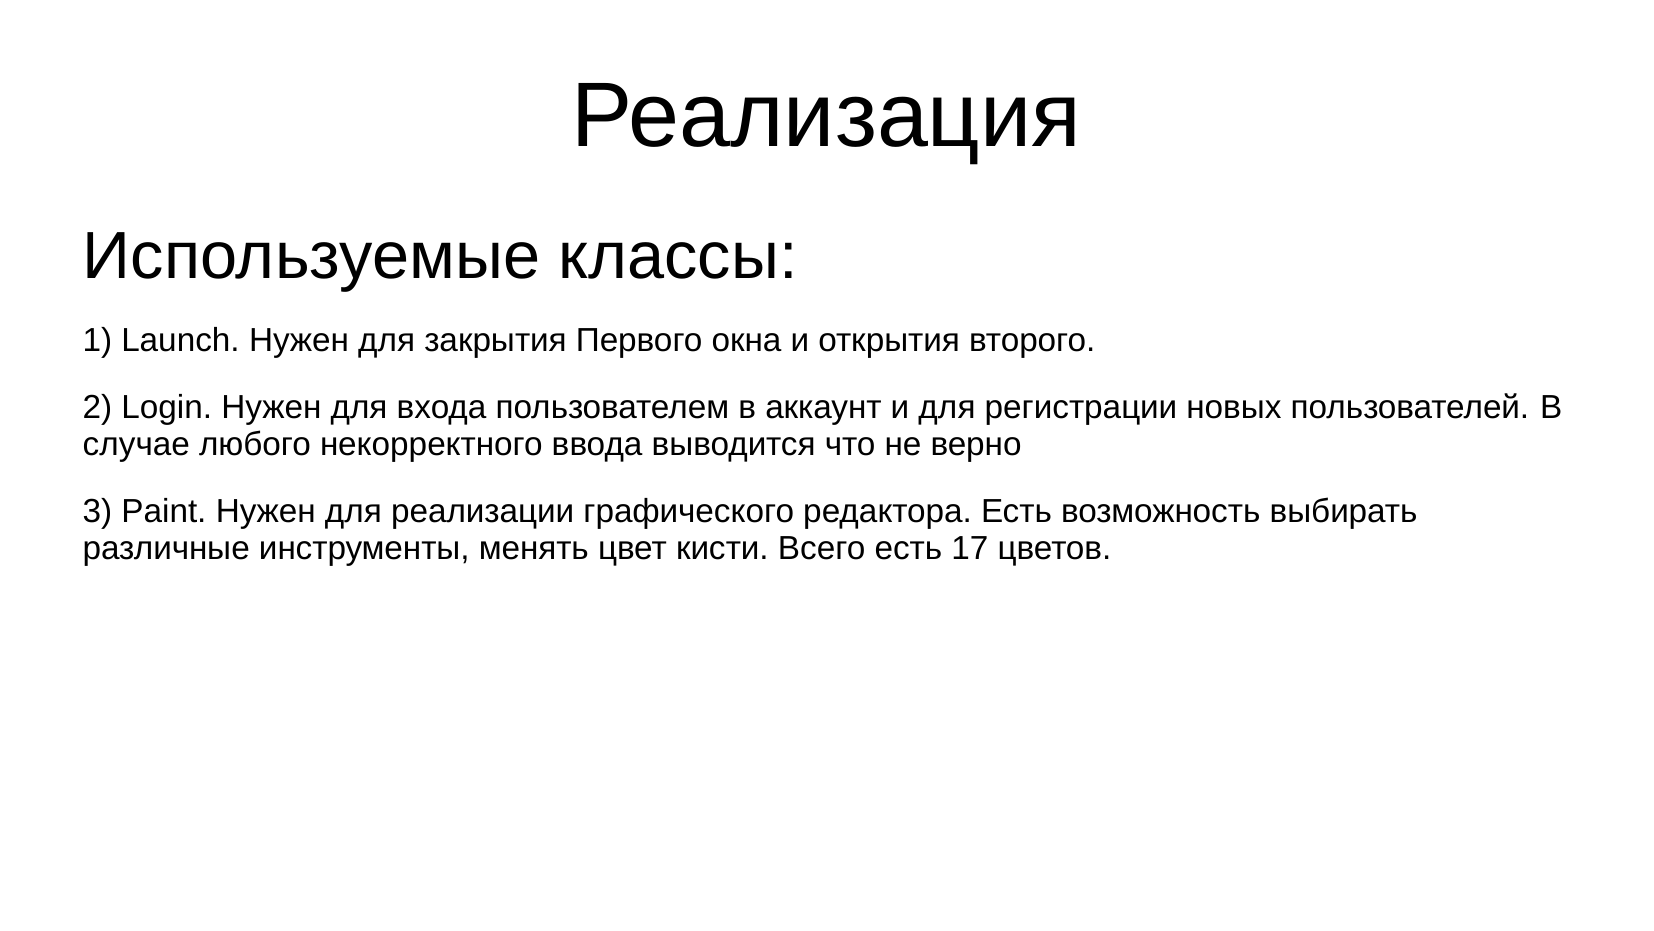

# Реализация
Используемые классы:
1) Launch. Нужен для закрытия Первого окна и открытия второго.
2) Login. Нужен для входа пользователем в аккаунт и для регистрации новых пользователей. В случае любого некорректного ввода выводится что не верно
3) Paint. Нужен для реализации графического редактора. Есть возможность выбирать различные инструменты, менять цвет кисти. Всего есть 17 цветов.